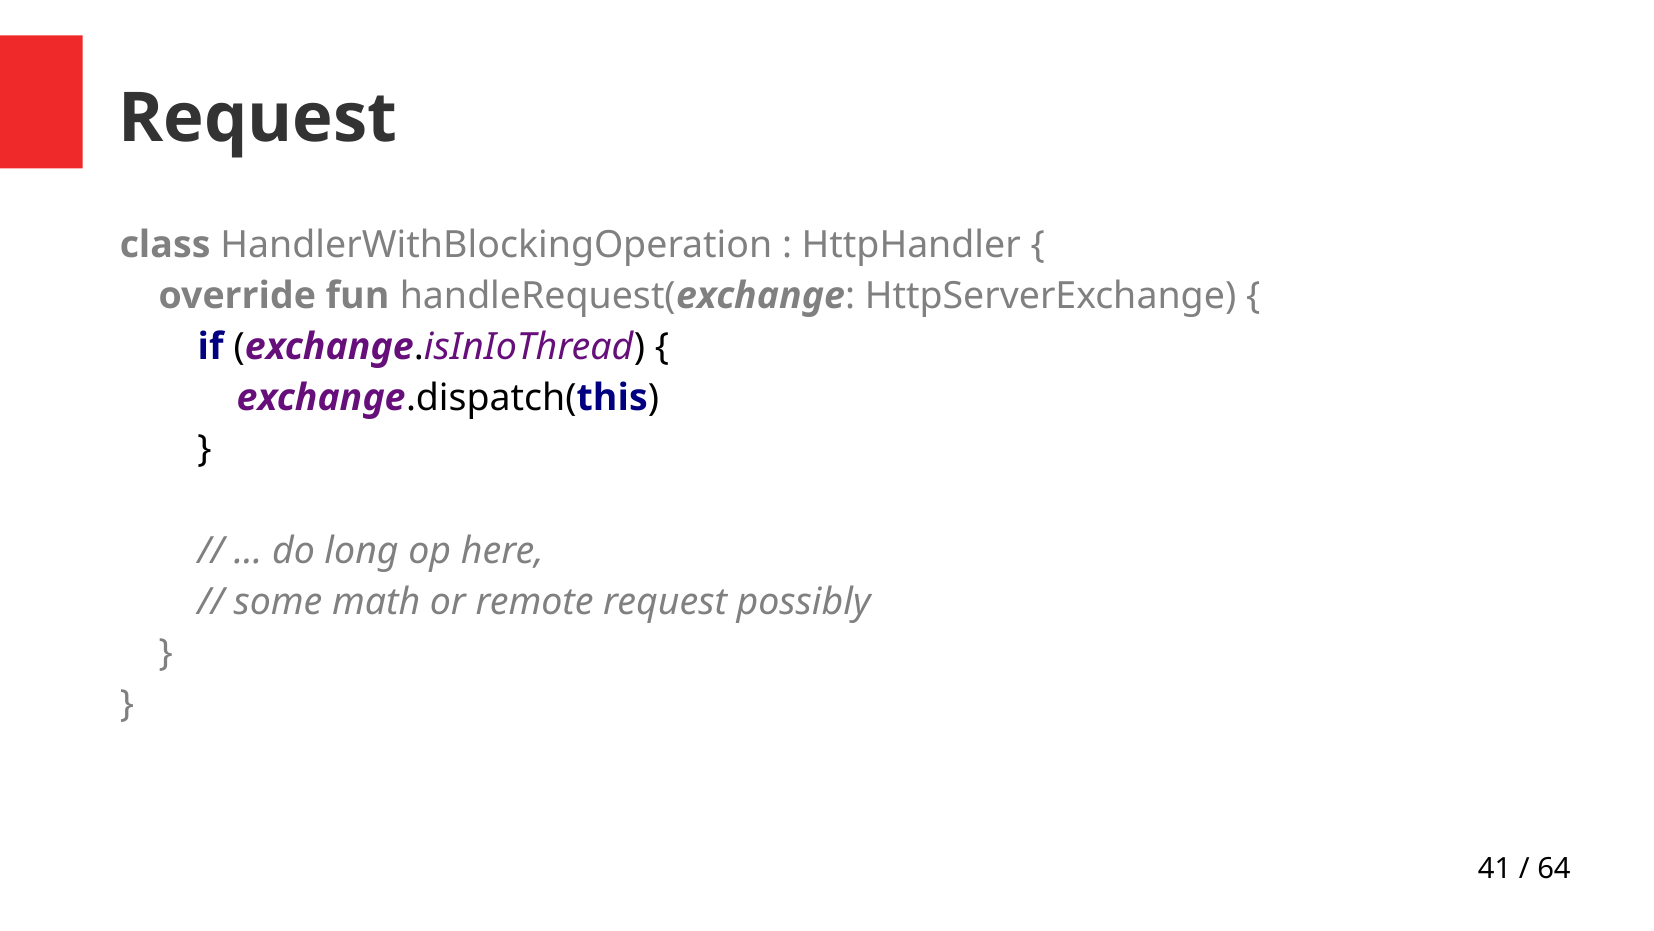

# Request
class HandlerWithBlockingOperation : HttpHandler {
 override fun handleRequest(exchange: HttpServerExchange) {
 if (exchange.isInIoThread) {
 exchange.dispatch(this)
 }
 // ... do long op here,
 // some math or remote request possibly
 }
}
41